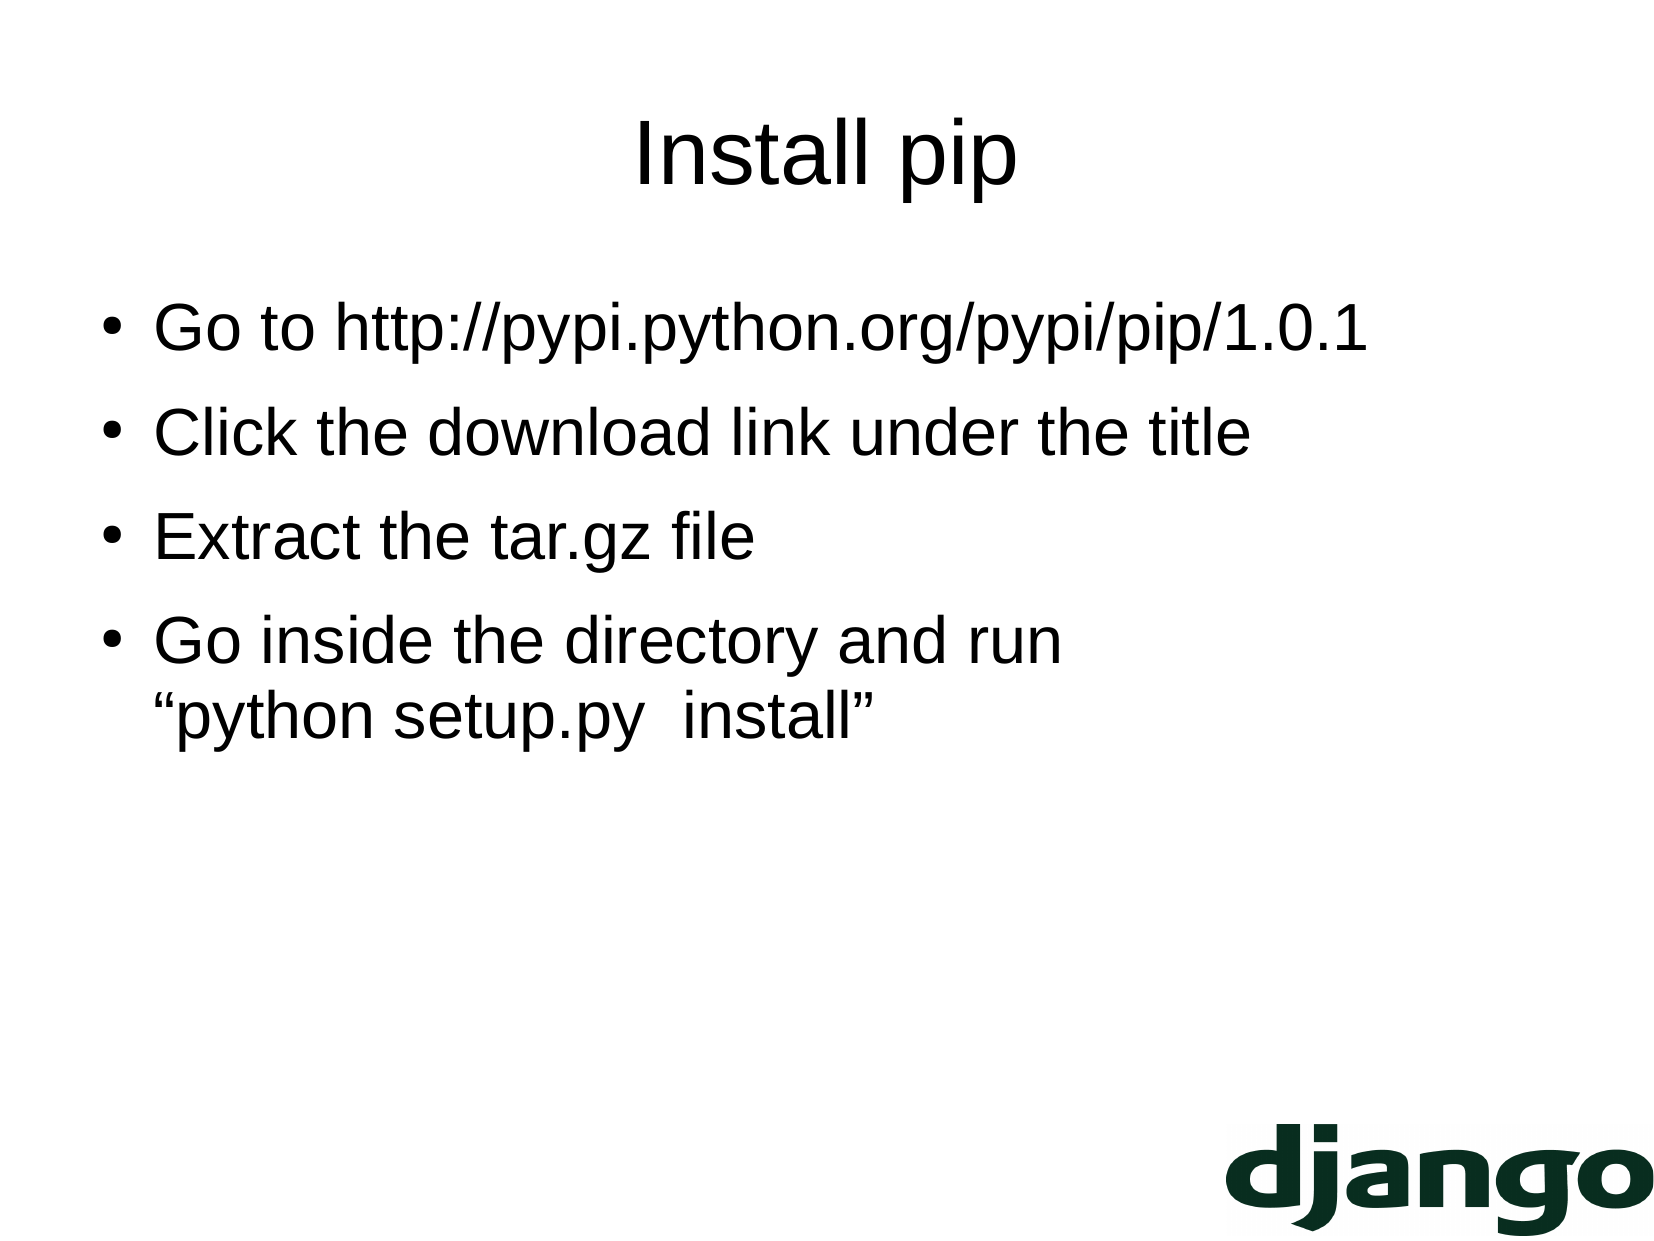

# Install pip
Go to http://pypi.python.org/pypi/pip/1.0.1
Click the download link under the title
Extract the tar.gz file
Go inside the directory and run
“python setup.py install”